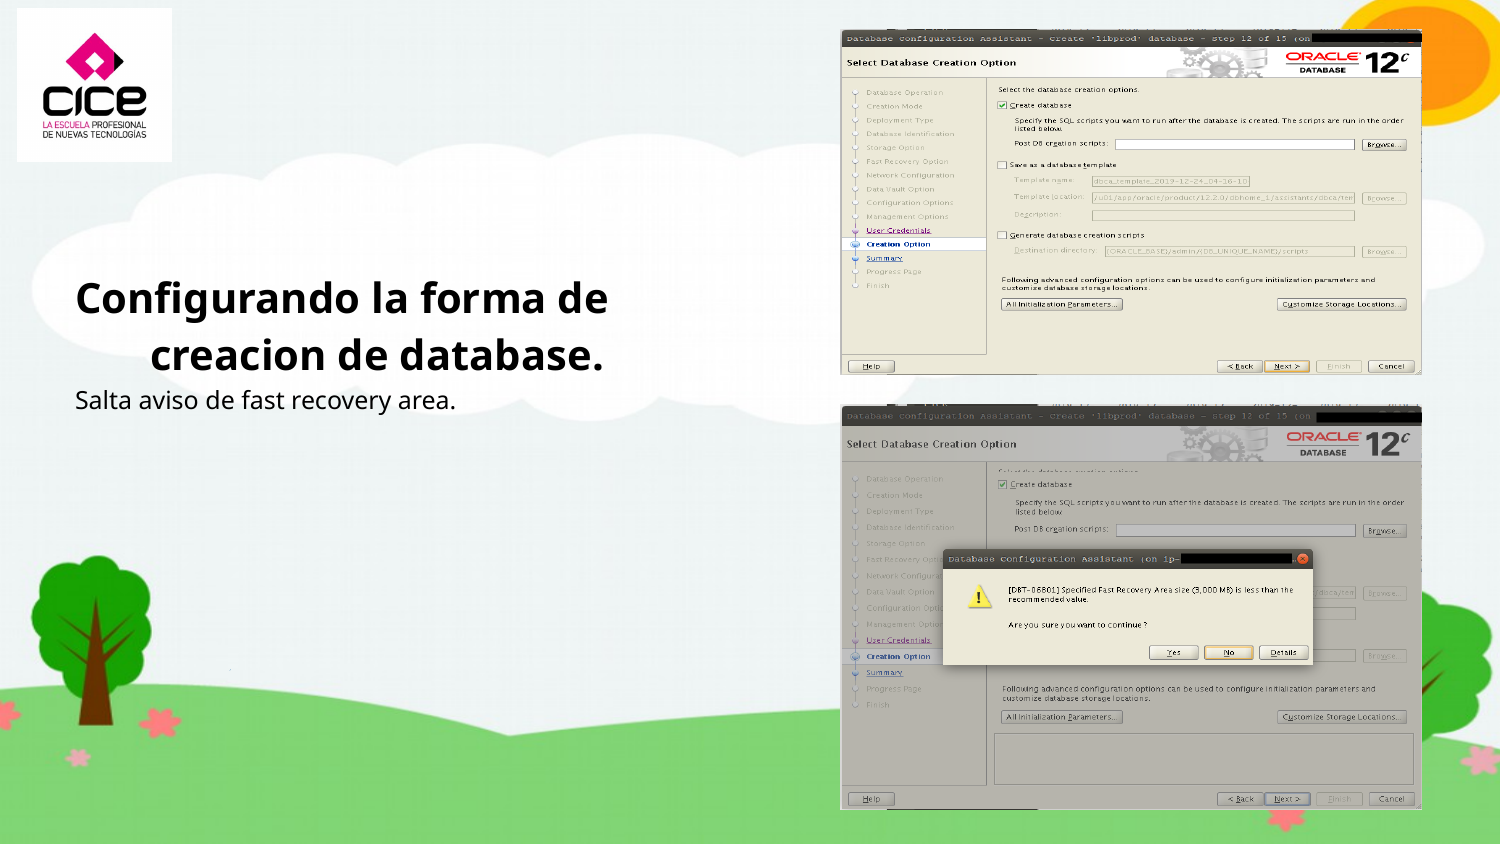

# Configurando la forma de creacion de database. Salta aviso de fast recovery area.